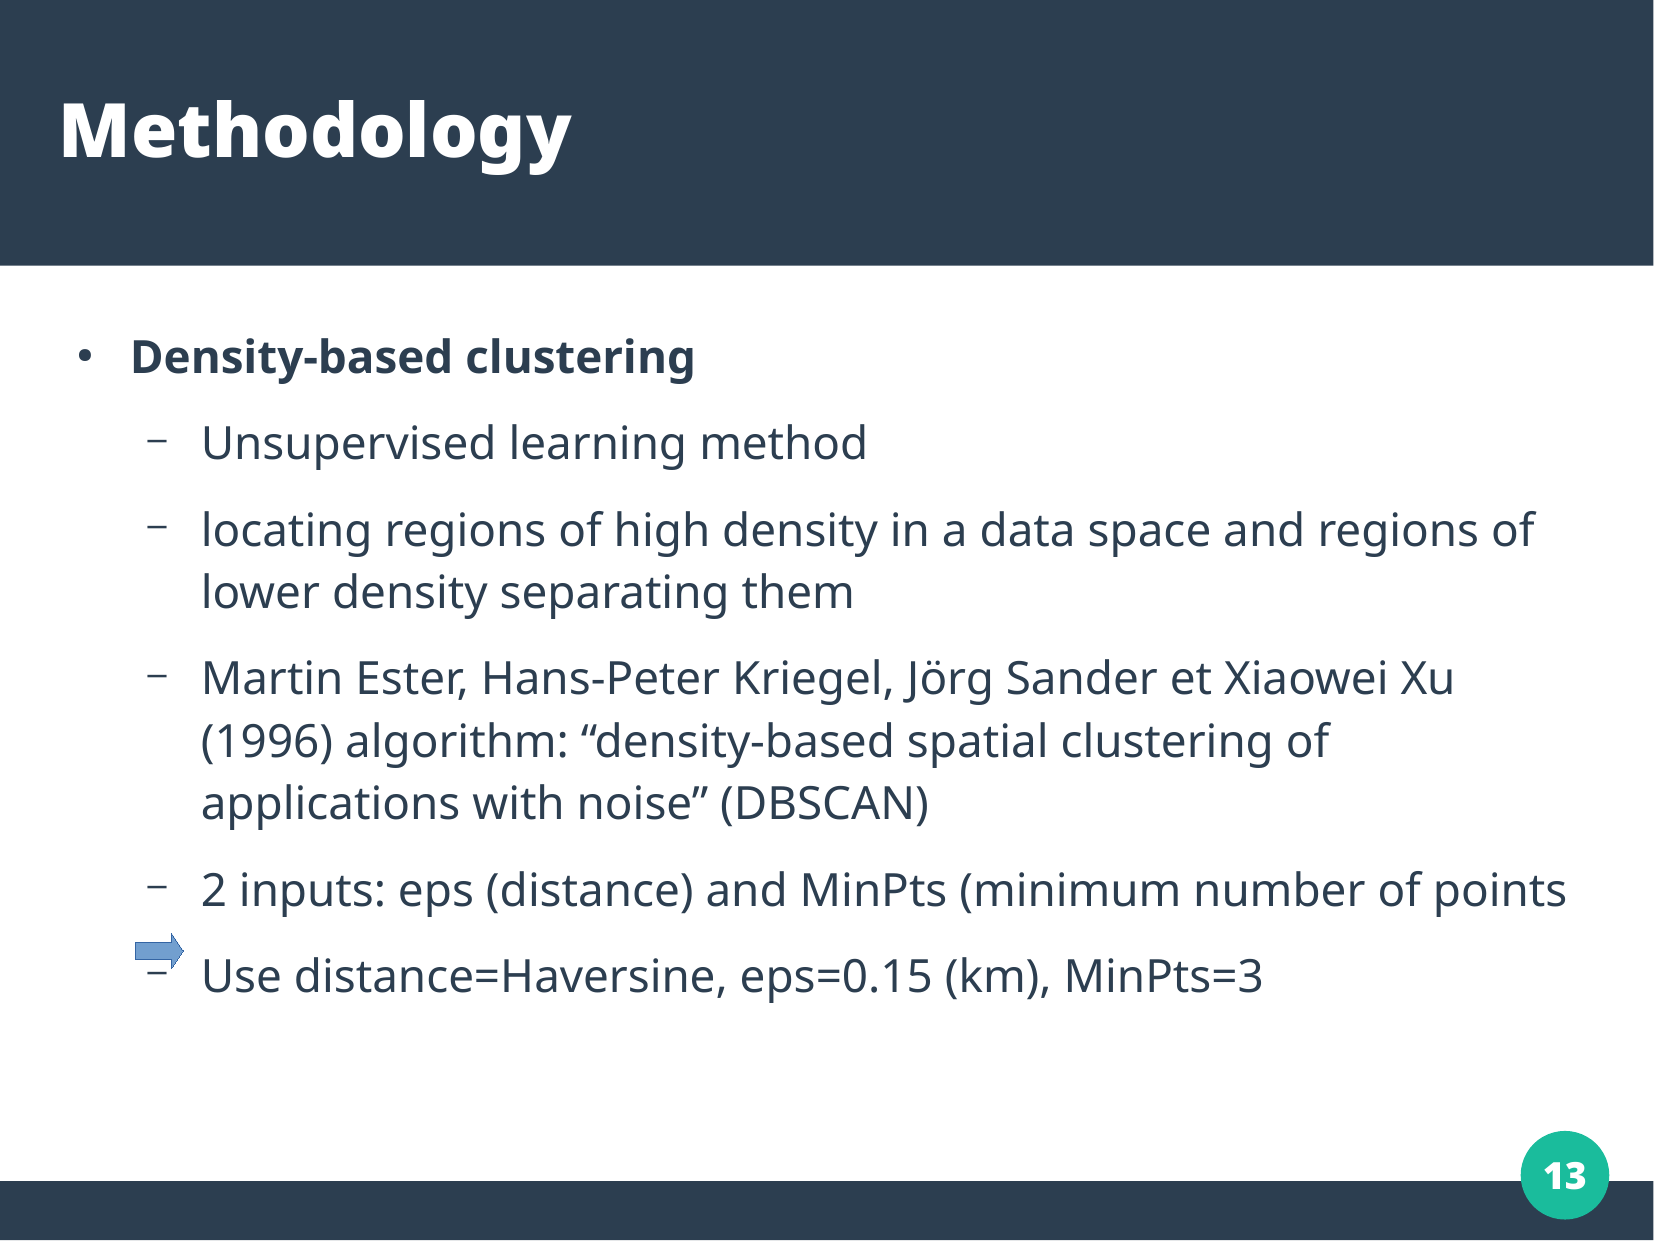

# Methodology
Density-based clustering
Unsupervised learning method
locating regions of high density in a data space and regions of lower density separating them
Martin Ester, Hans-Peter Kriegel, Jörg Sander et Xiaowei Xu (1996) algorithm: “density-based spatial clustering of applications with noise” (DBSCAN)
2 inputs: eps (distance) and MinPts (minimum number of points
Use distance=Haversine, eps=0.15 (km), MinPts=3
13